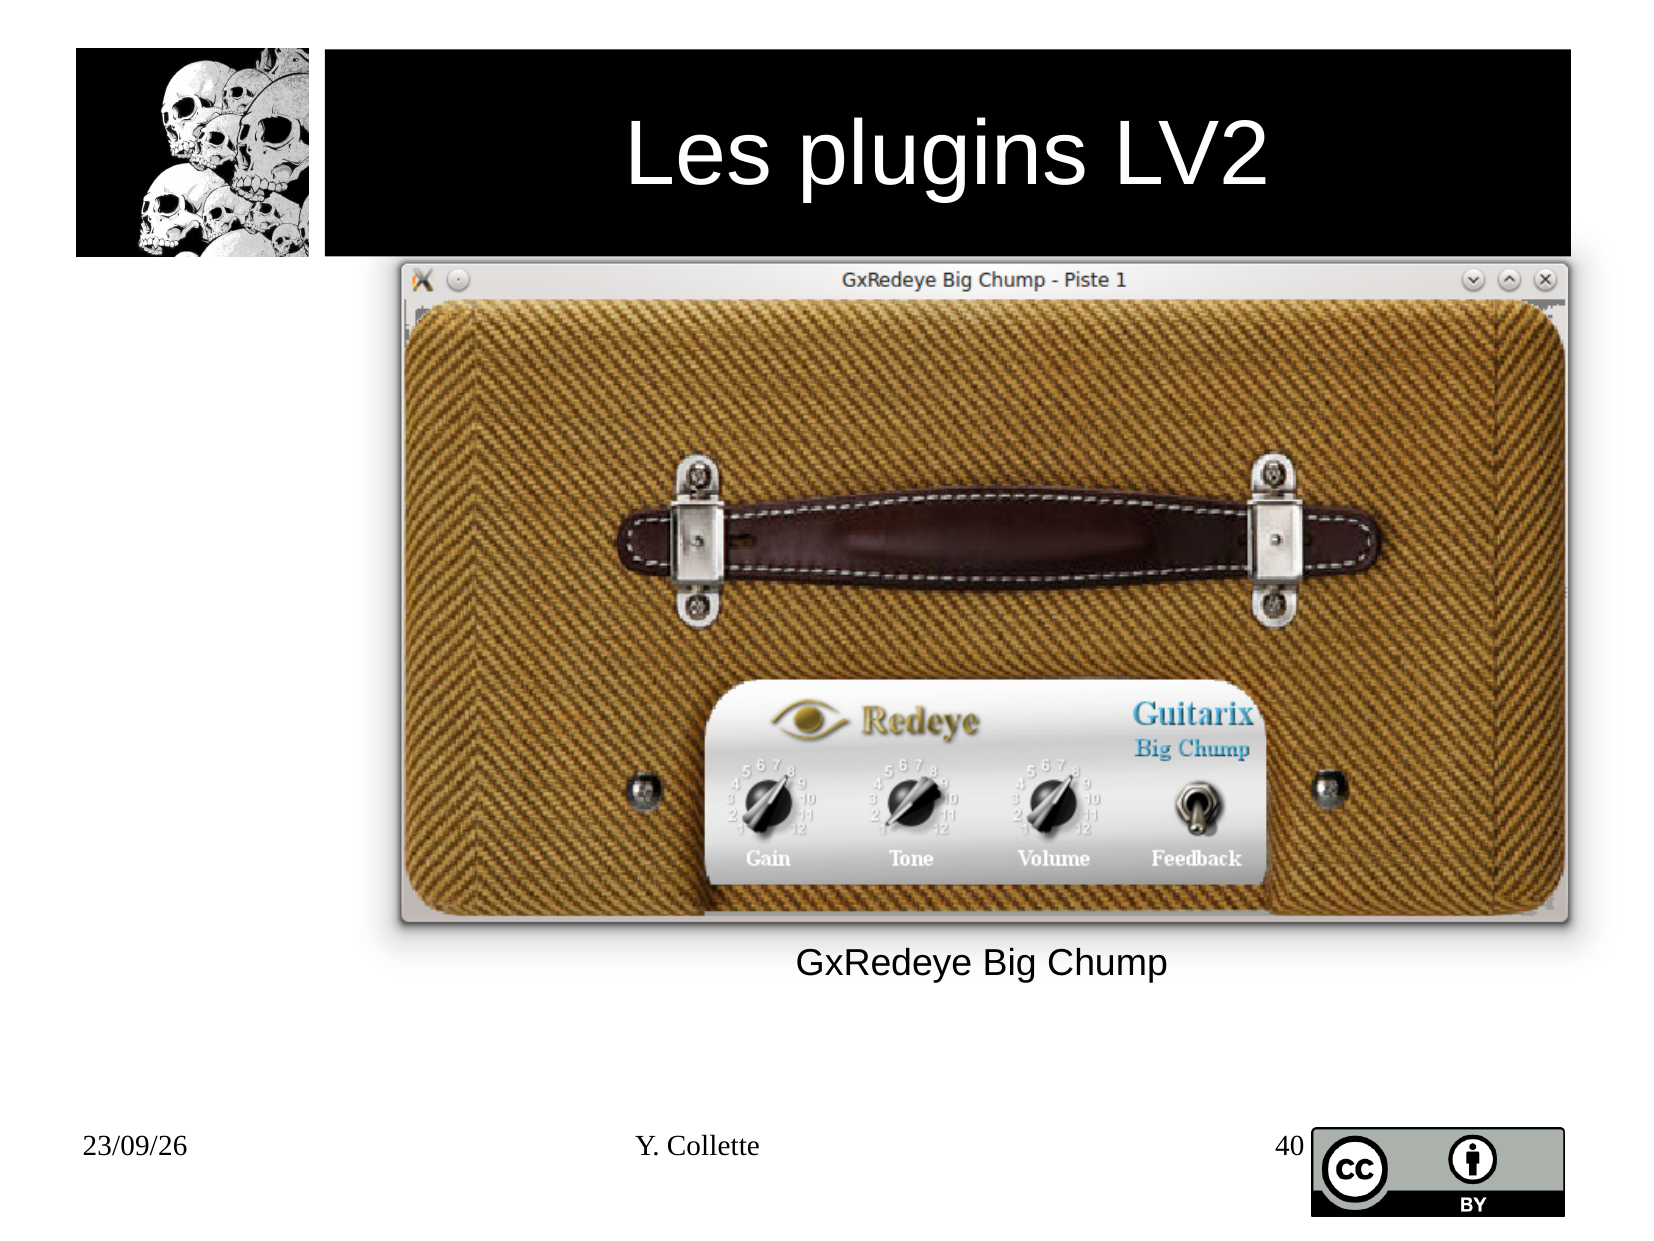

# Les plugins LV2
GxRedeye Big Chump
Y. Collette
40